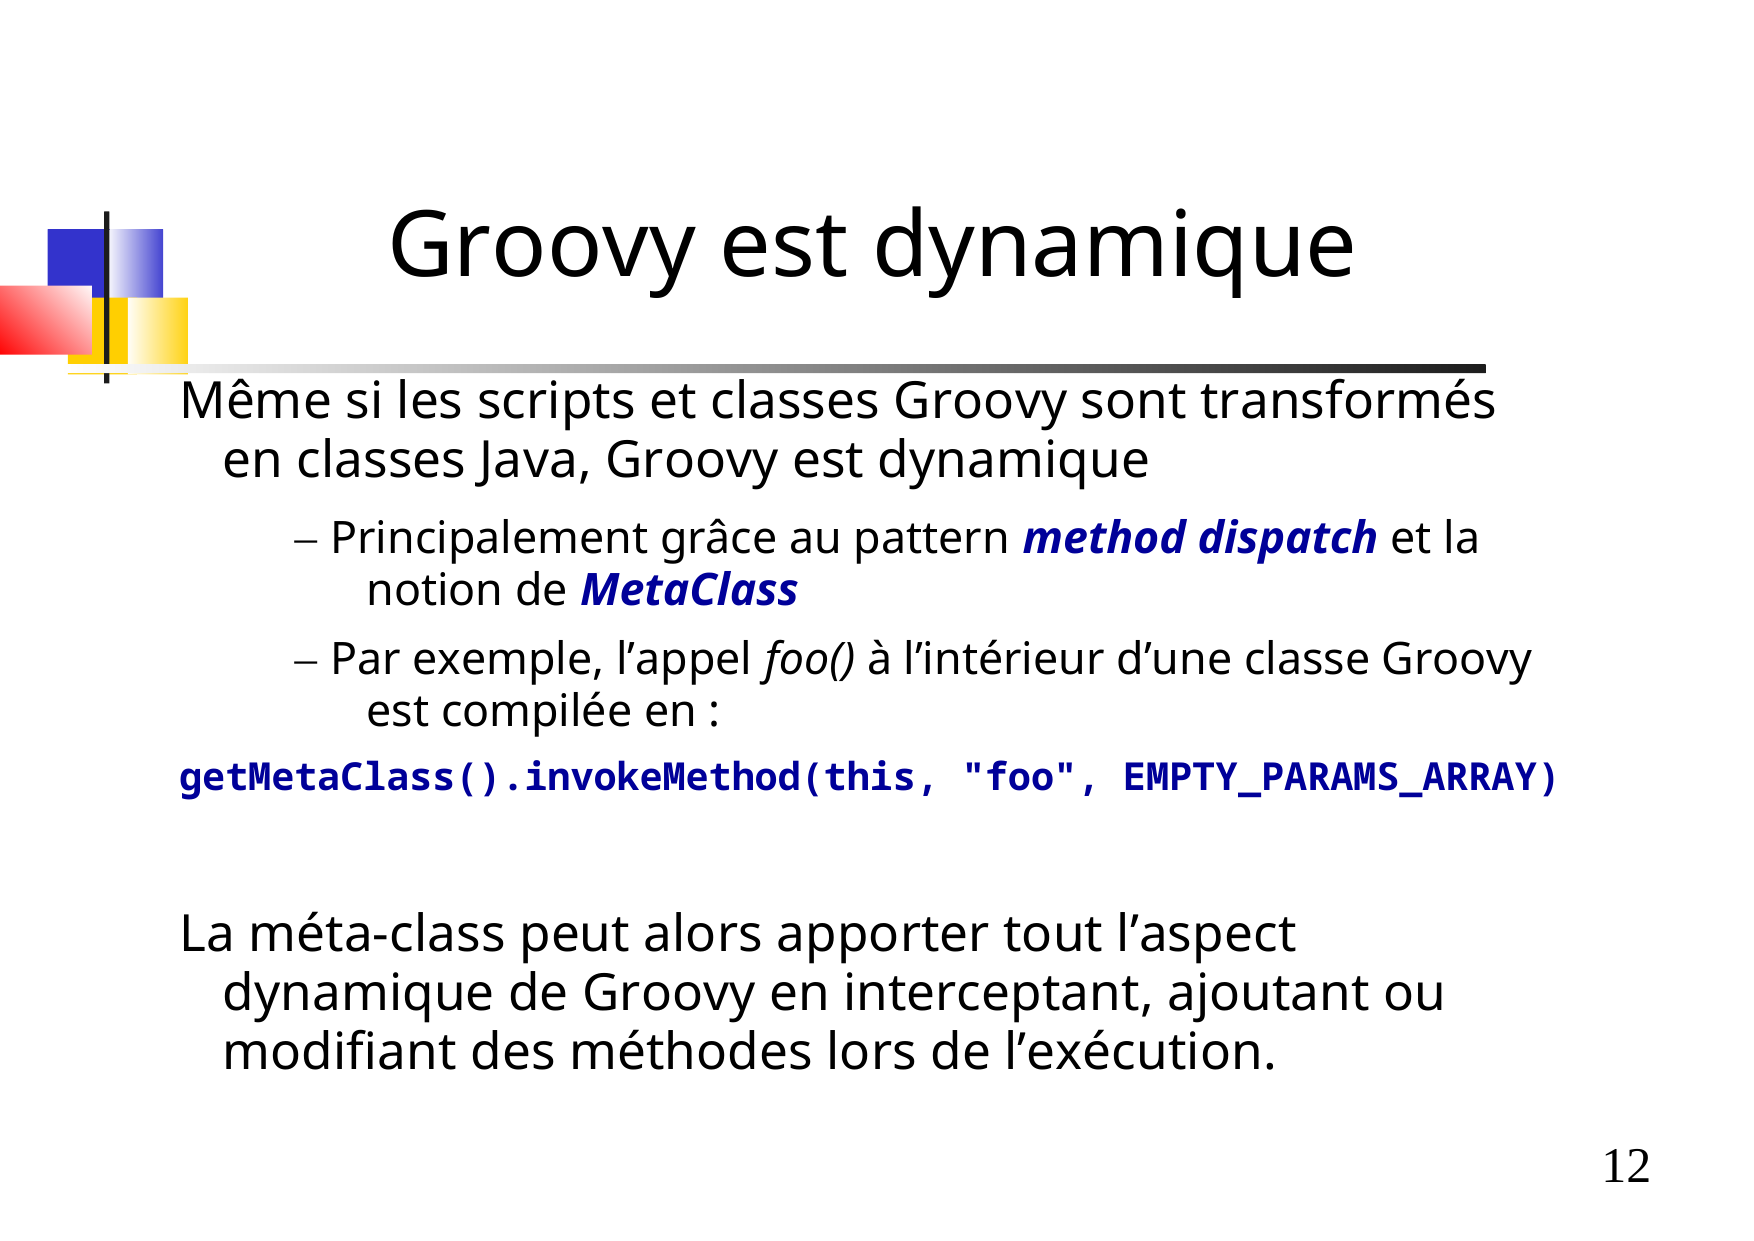

# Groovy est dynamique
Même si les scripts et classes Groovy sont transformés en classes Java, Groovy est dynamique
Principalement grâce au pattern method dispatch et la notion de MetaClass
Par exemple, l’appel foo() à l’intérieur d’une classe Groovy est compilée en :
getMetaClass().invokeMethod(this, "foo", EMPTY_PARAMS_ARRAY)
La méta-class peut alors apporter tout l’aspect dynamique de Groovy en interceptant, ajoutant ou modifiant des méthodes lors de l’exécution.